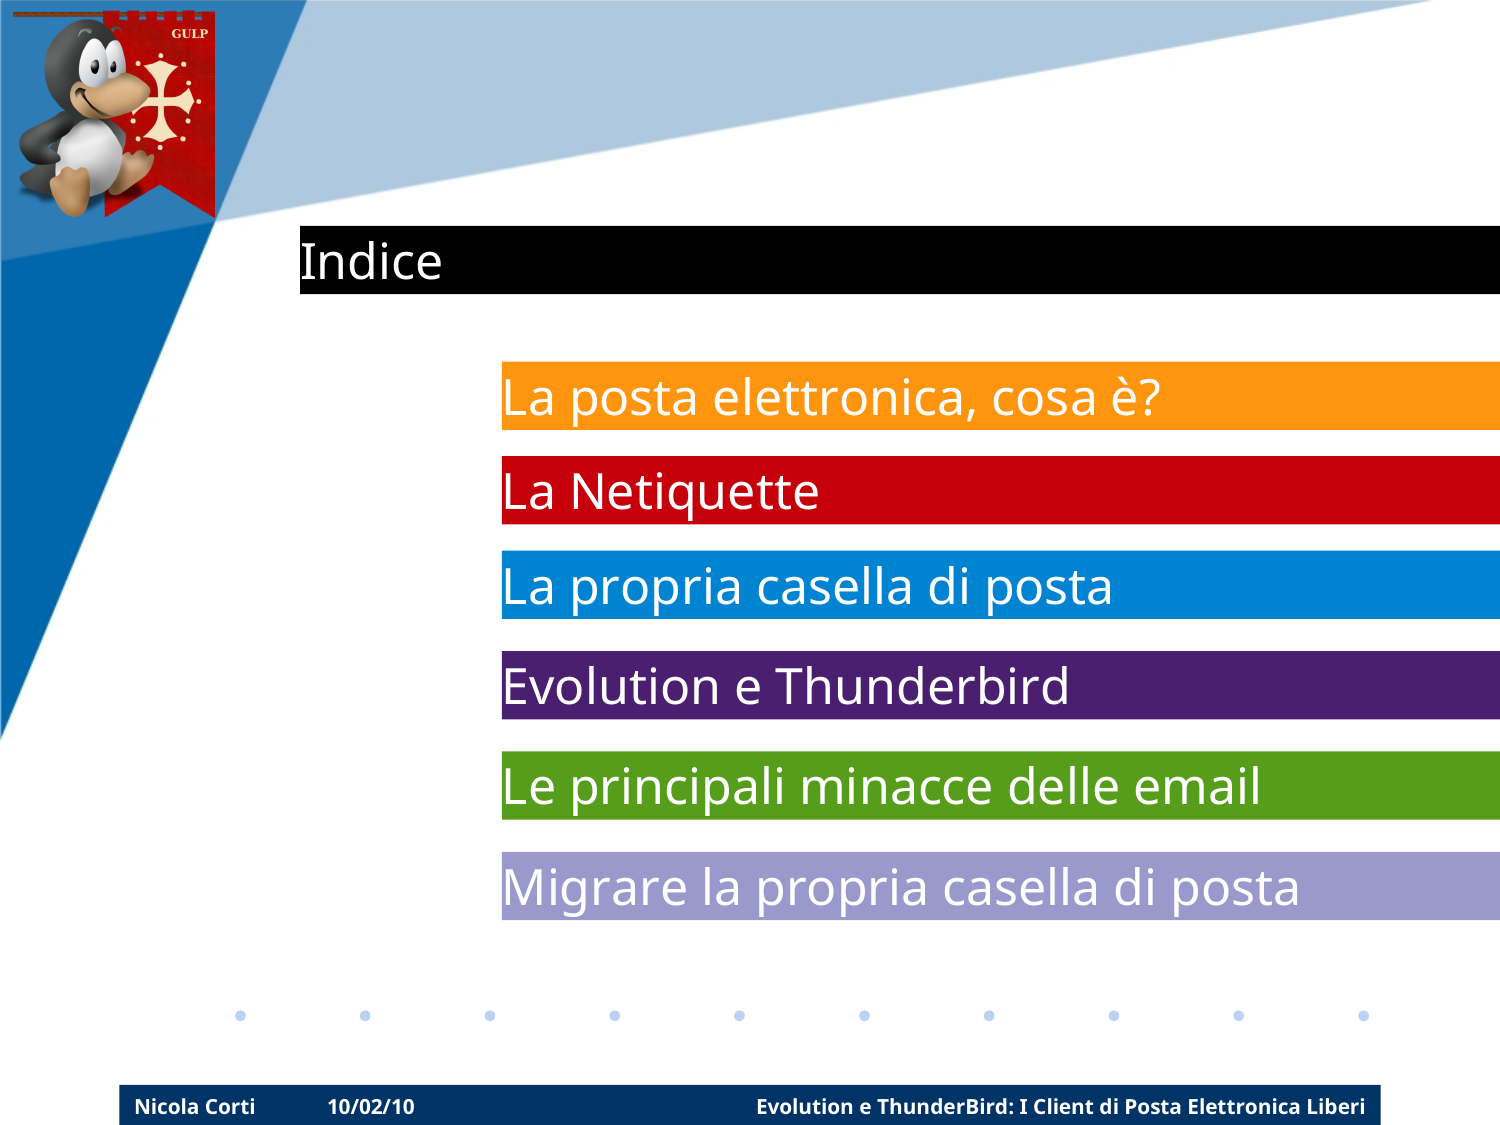

# Indice
La posta elettronica, cosa è?
La Netiquette
La propria casella di posta
Evolution e Thunderbird
Le principali minacce delle email
Migrare la propria casella di posta